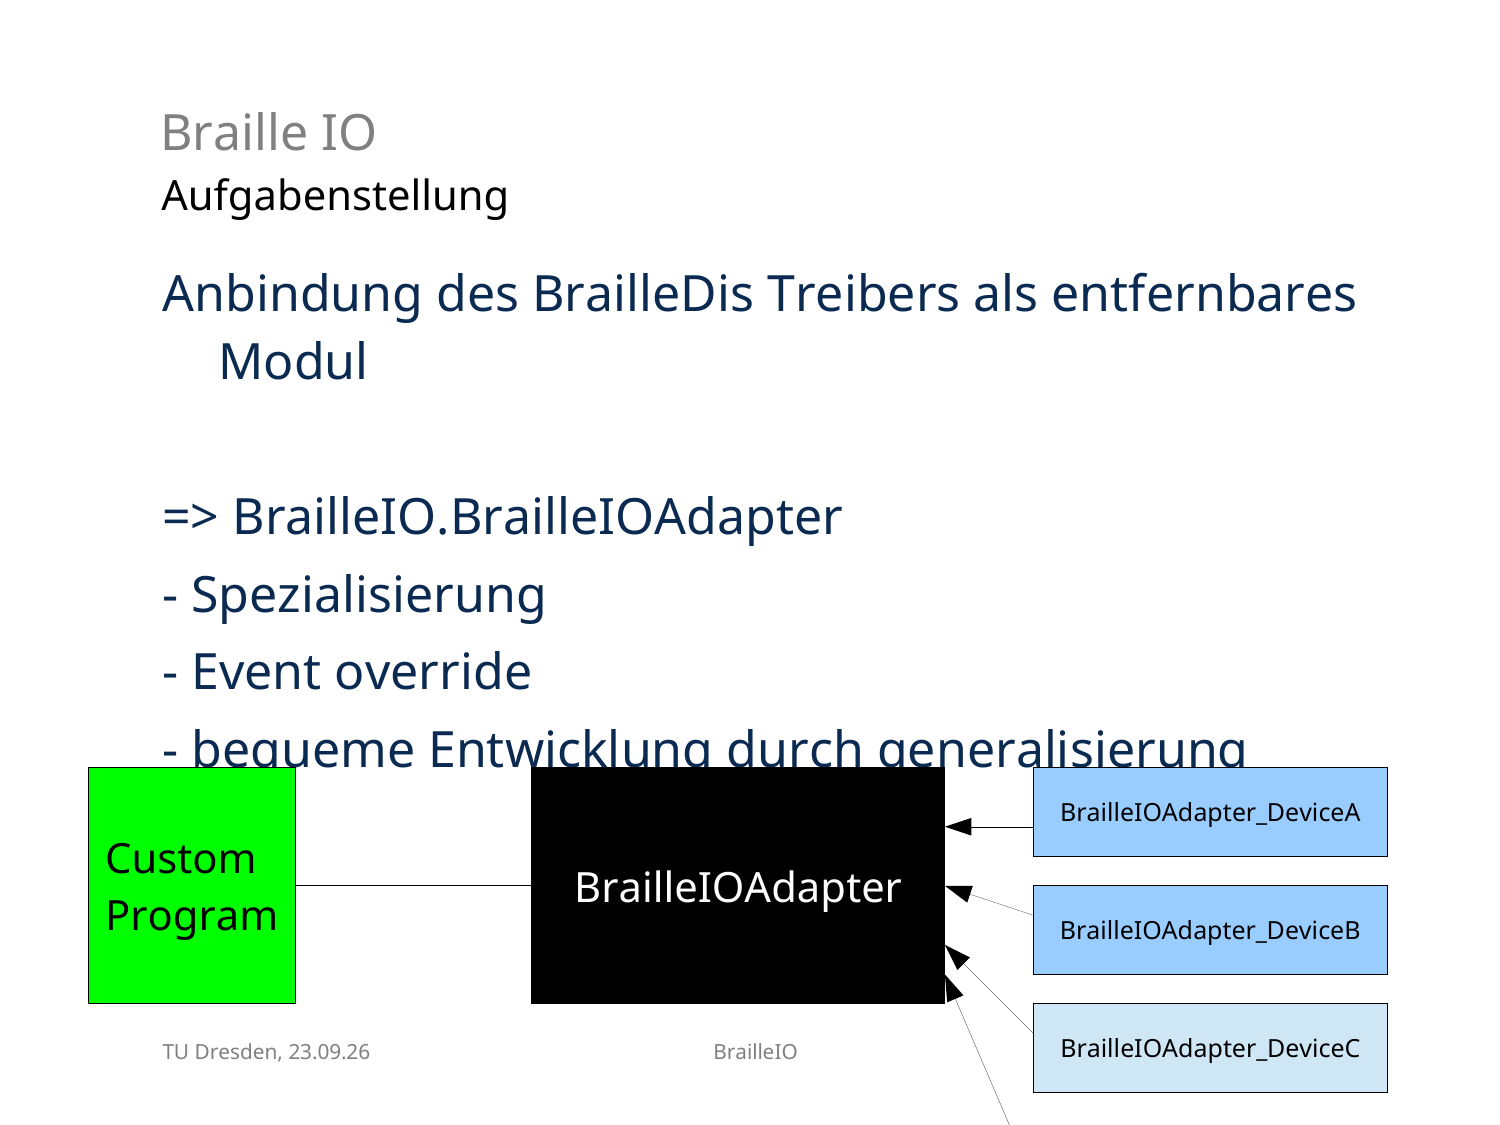

# Braille IO
Aufgabenstellung
Anbindung des BrailleDis Treibers als entfernbares Modul
=> BrailleIO.BrailleIOAdapter
- Spezialisierung
- Event override
- bequeme Entwicklung durch generalisierung
Custom
Program
BrailleIOAdapter
BrailleIOAdapter_DeviceA
BrailleIOAdapter_DeviceB
BrailleIOAdapter_DeviceC
4